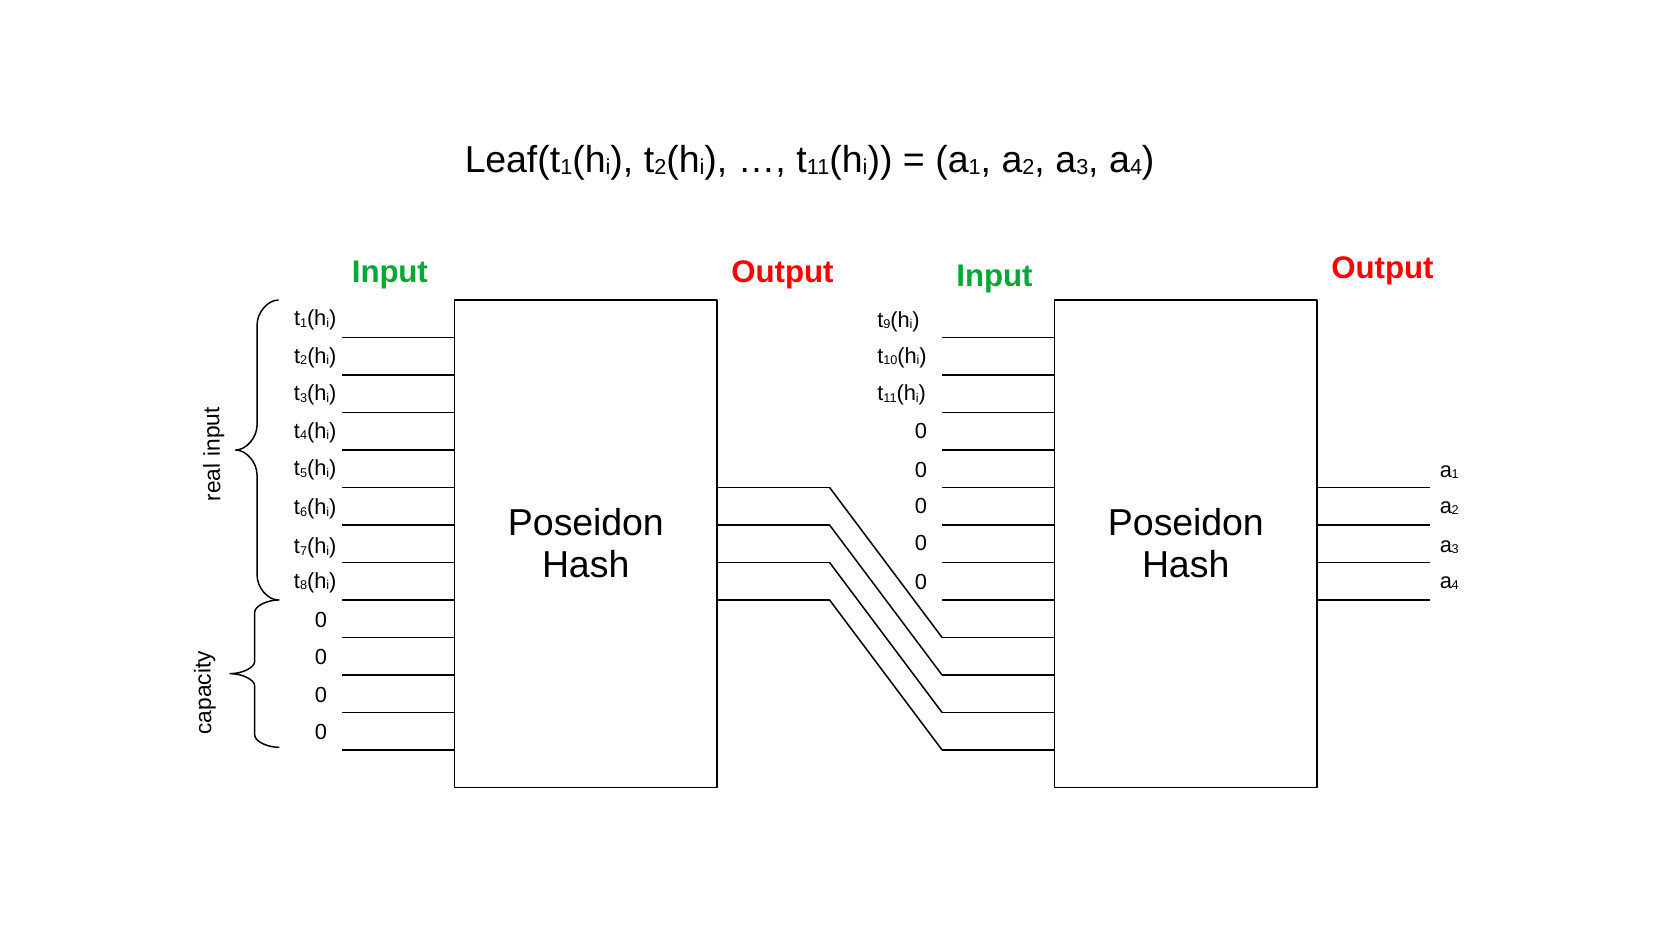

Leaf(t1(hi), t2(hi), …, t11(hi)) = (a1, a2, a3, a4)
Output
Output
Input
Input
t1(hi)
real input
Poseidon
Hash
t9(hi)
Poseidon
Hash
t2(hi)
t10(hi)
t3(hi)
t11(hi)
t4(hi)
0
t5(hi)
0
a1
0
a2
t6(hi)
0
a3
t7(hi)
t8(hi)
a4
0
capacity
0
0
0
0